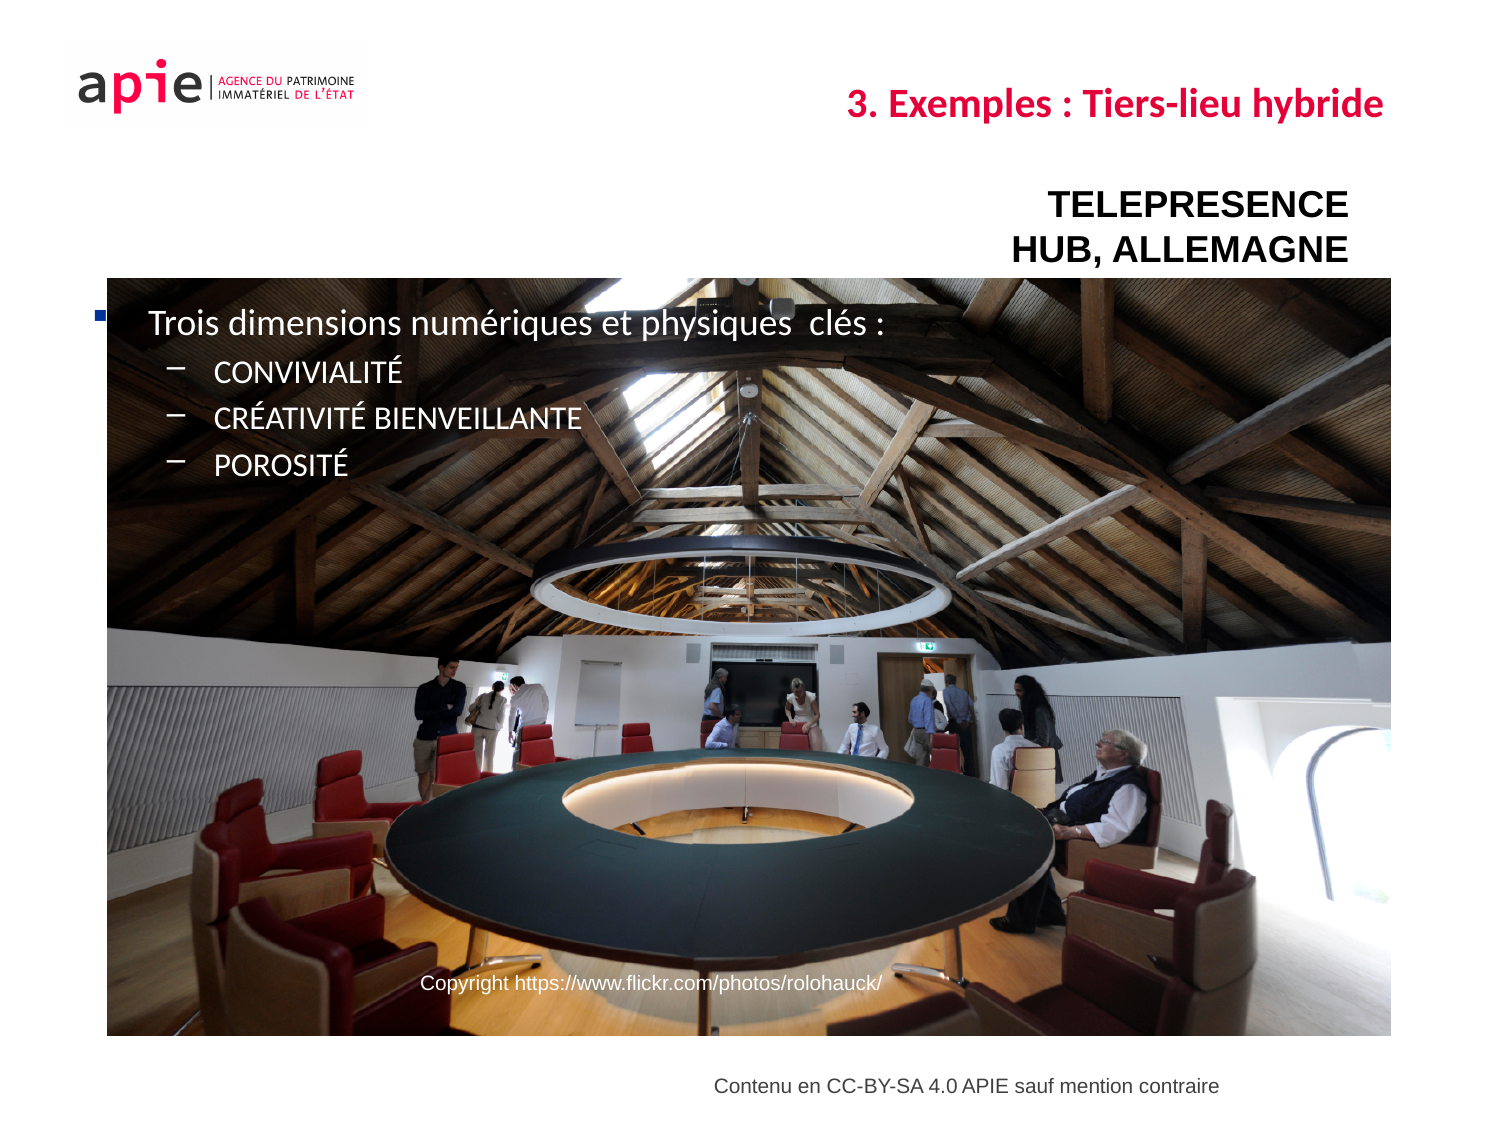

# 3. Exemples : Tiers-lieu hybride
TELEPRESENCE HUB, ALLEMAGNE
Trois dimensions numériques et physiques clés :
CONVIVIALITÉ
CRÉATIVITÉ BIENVEILLANTE
POROSITÉ
Copyright https://www.flickr.com/photos/rolohauck/